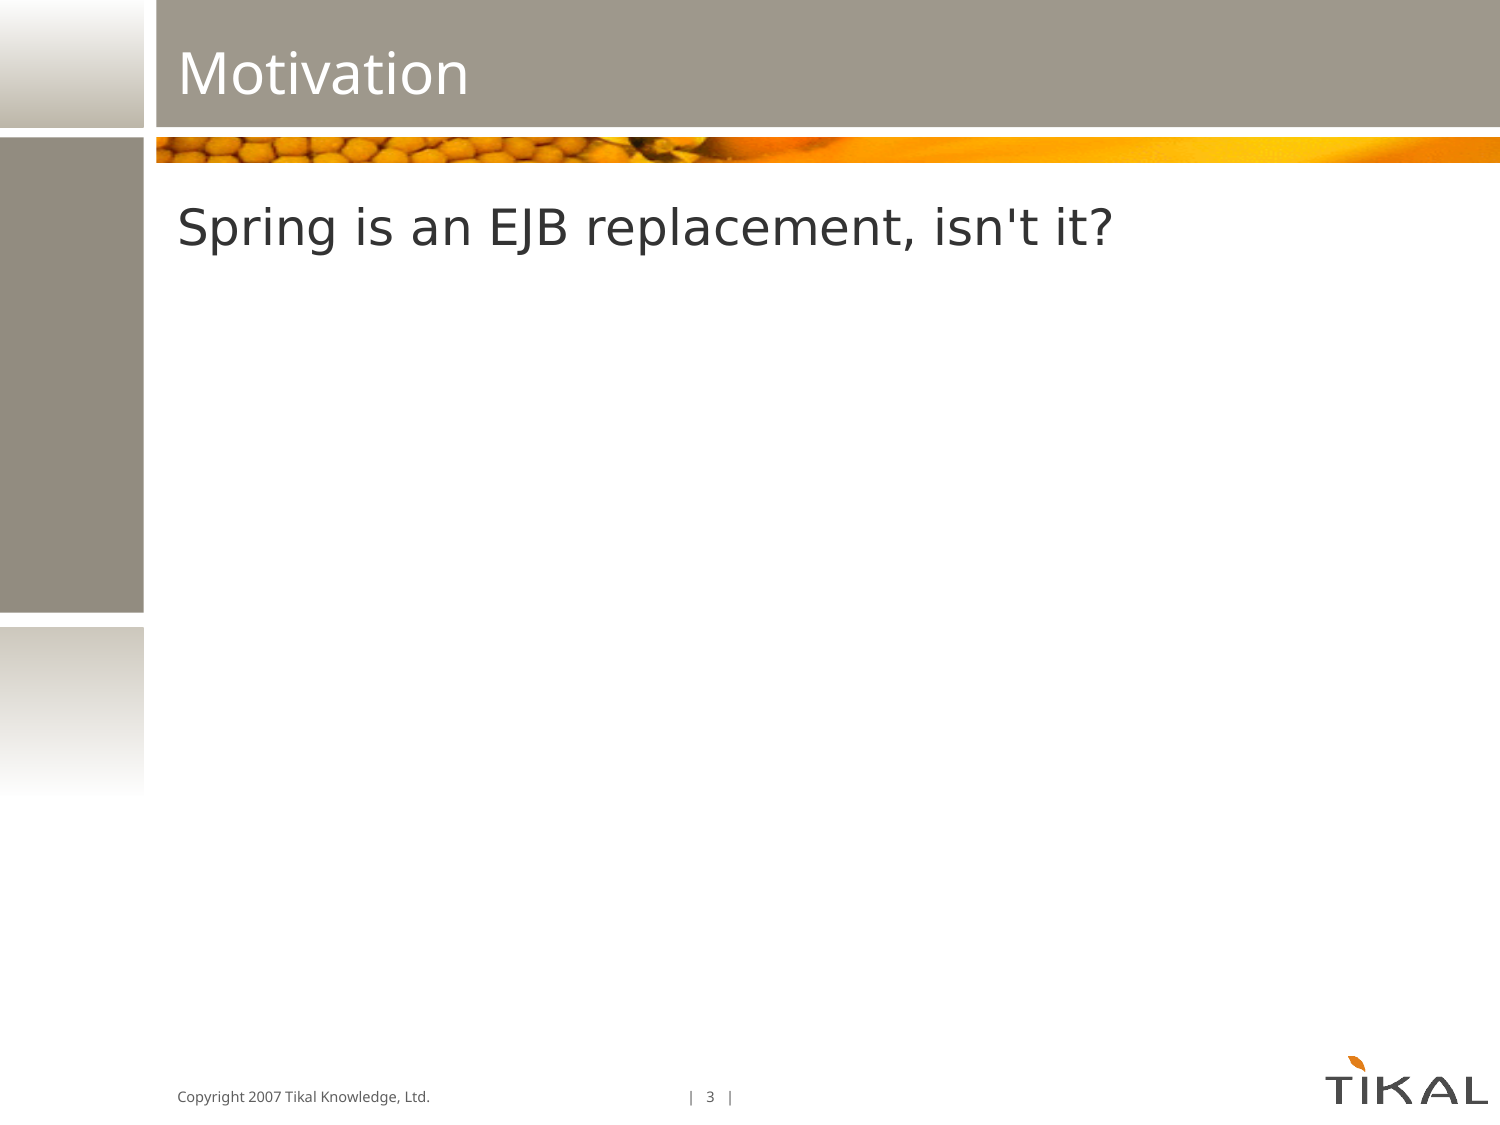

# Motivation
Spring is an EJB replacement, isn't it?